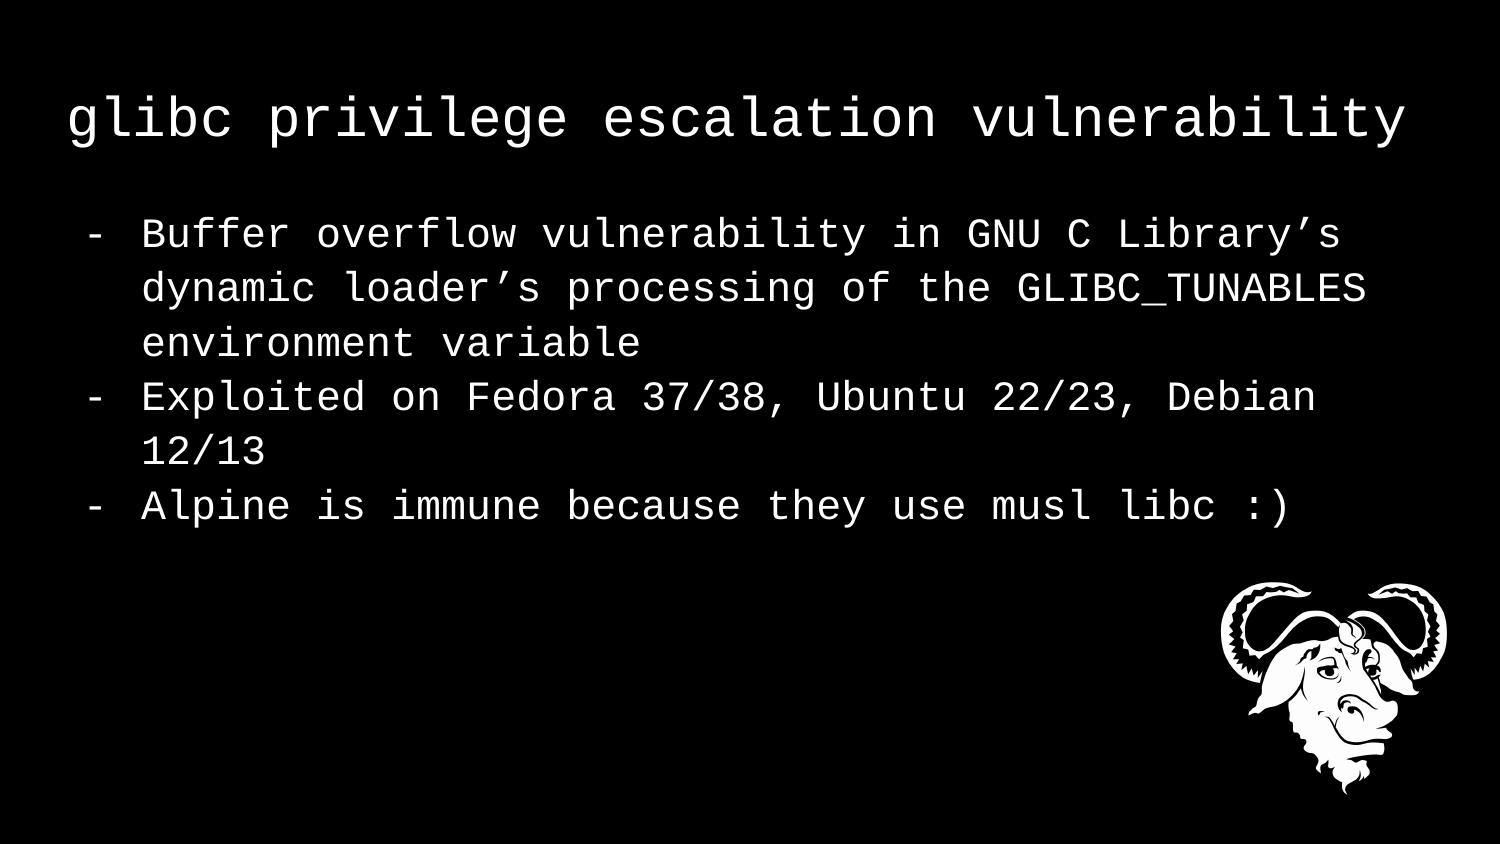

# glibc privilege escalation vulnerability
Buffer overflow vulnerability in GNU C Library’s dynamic loader’s processing of the GLIBC_TUNABLES environment variable
Exploited on Fedora 37/38, Ubuntu 22/23, Debian 12/13
Alpine is immune because they use musl libc :)